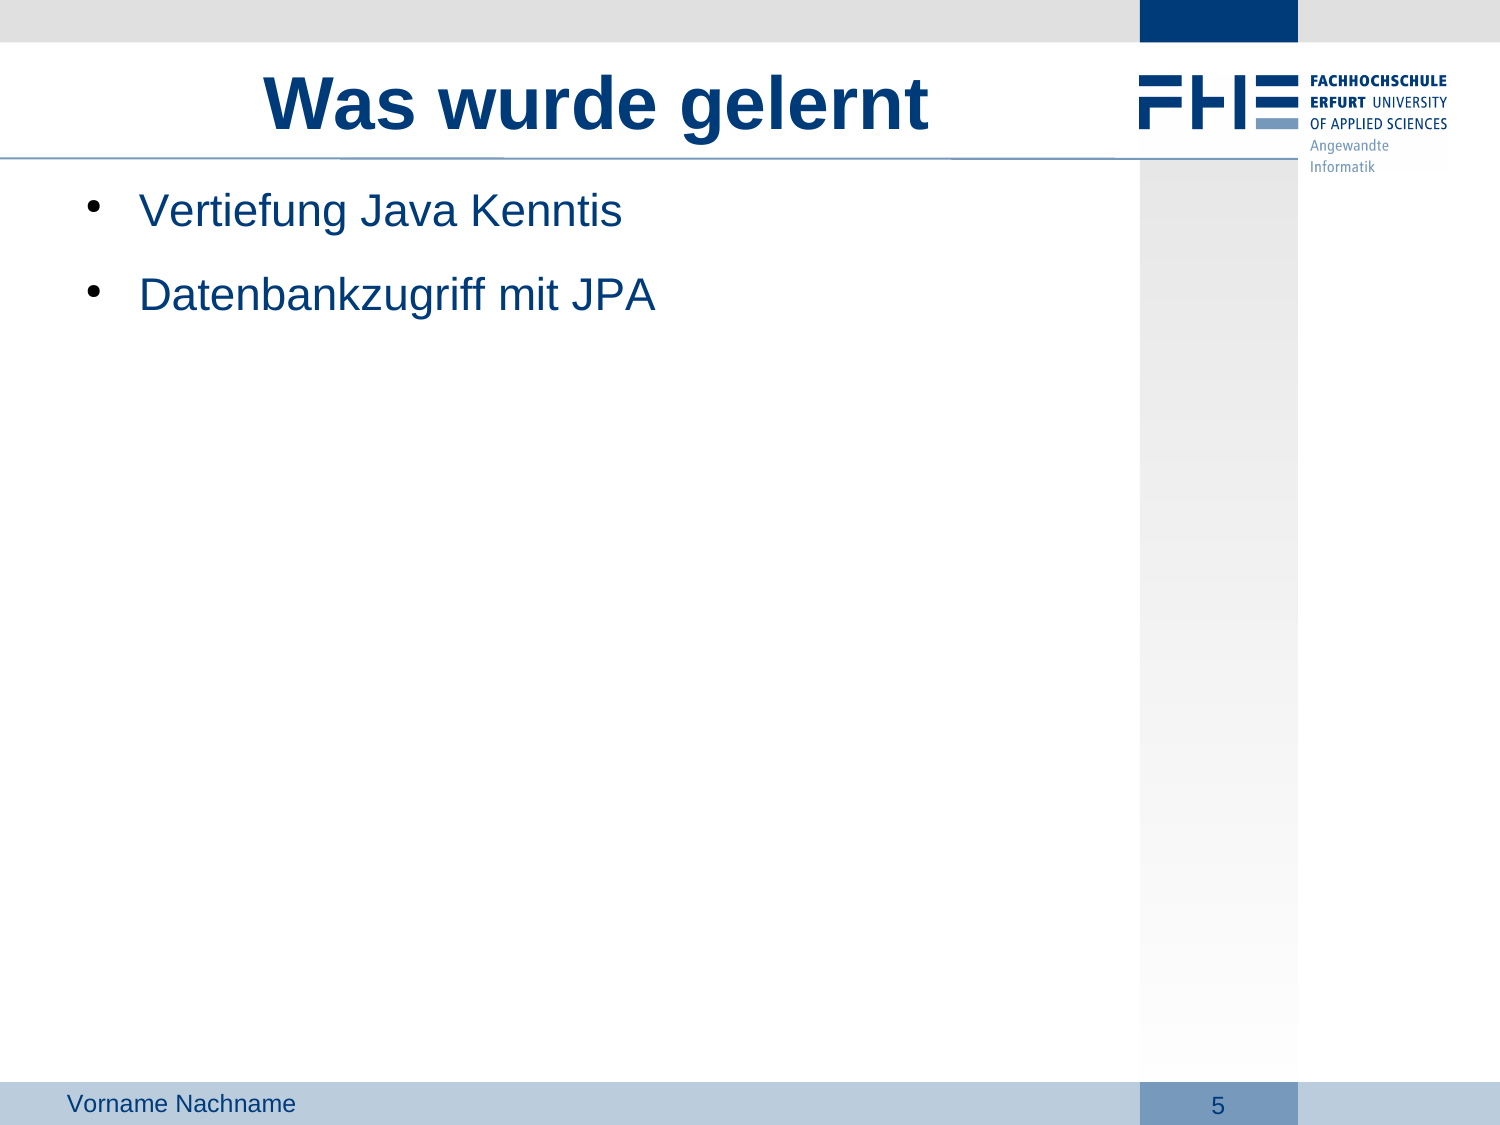

# Was wurde gelernt
Vertiefung Java Kenntis
Datenbankzugriff mit JPA